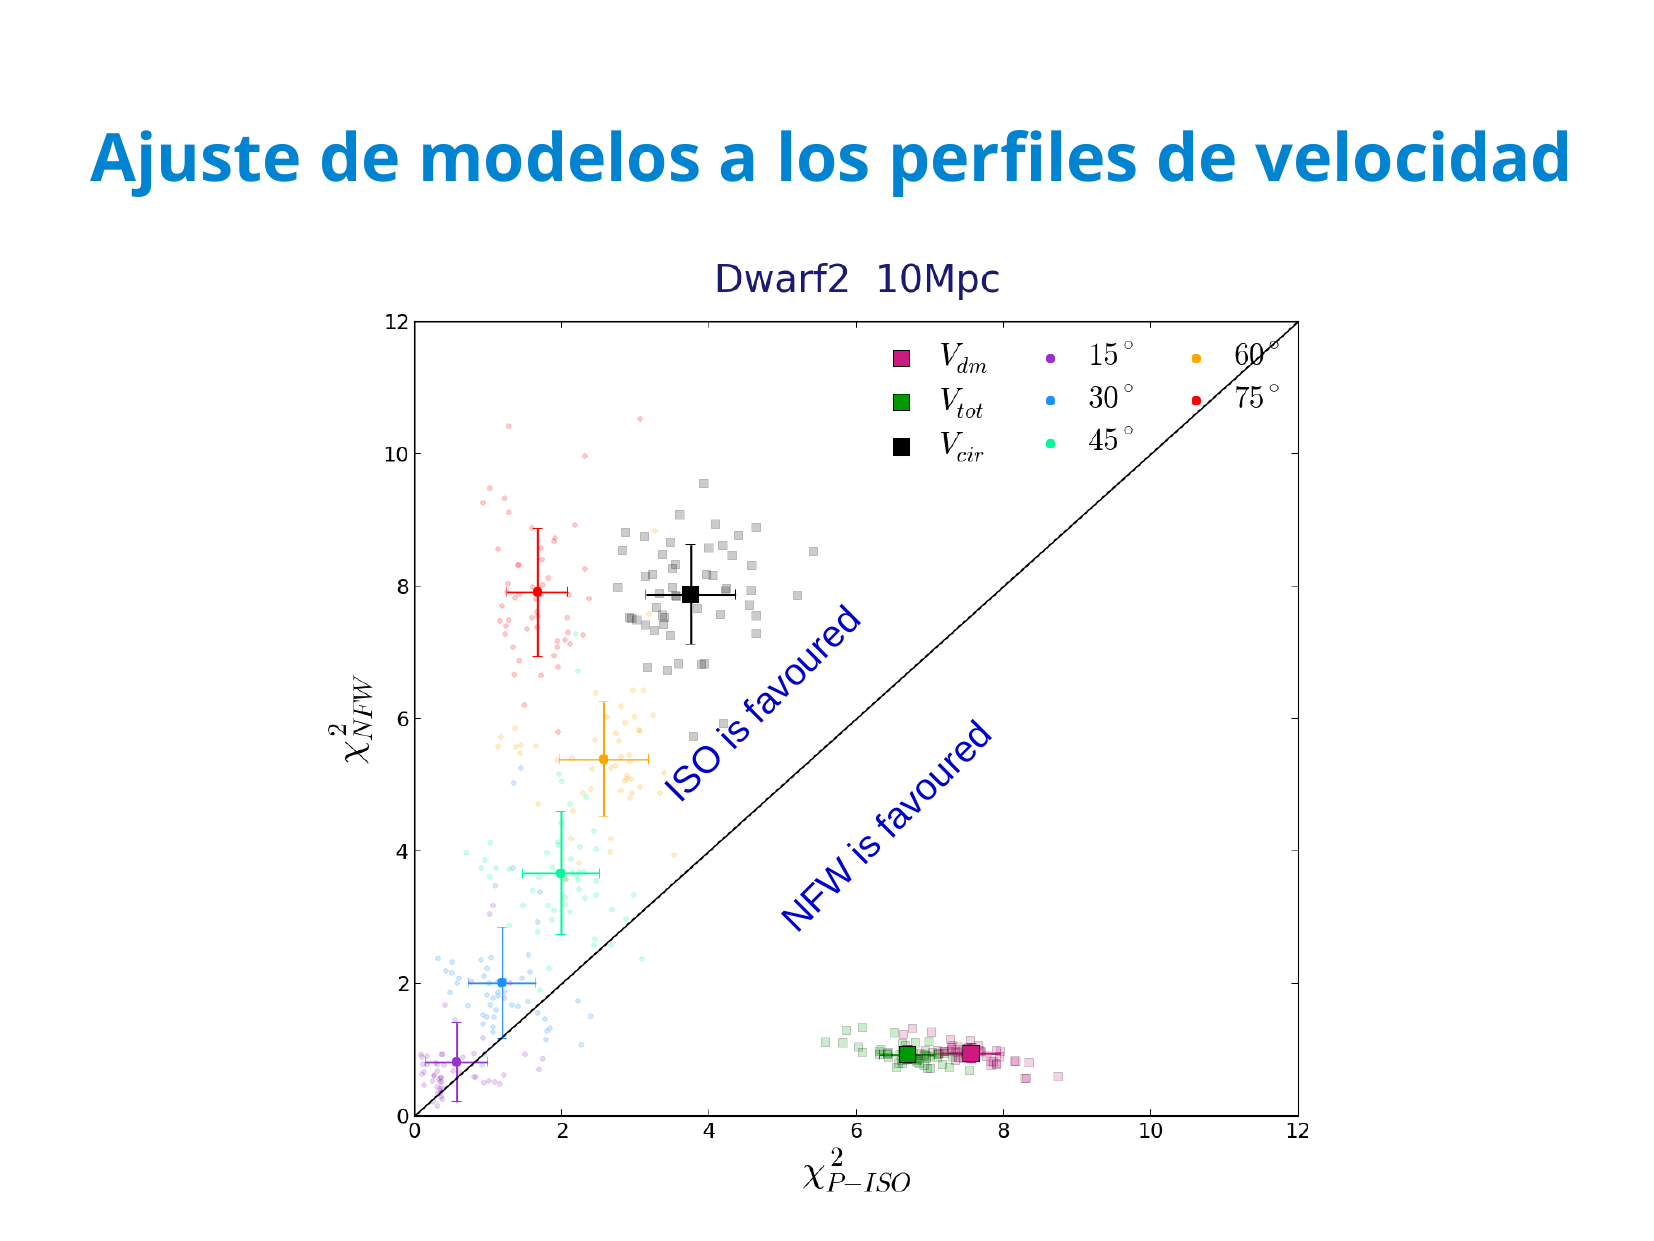

# Ajuste de modelos a los perfiles de velocidad
ISO is favoured
NFW is favoured